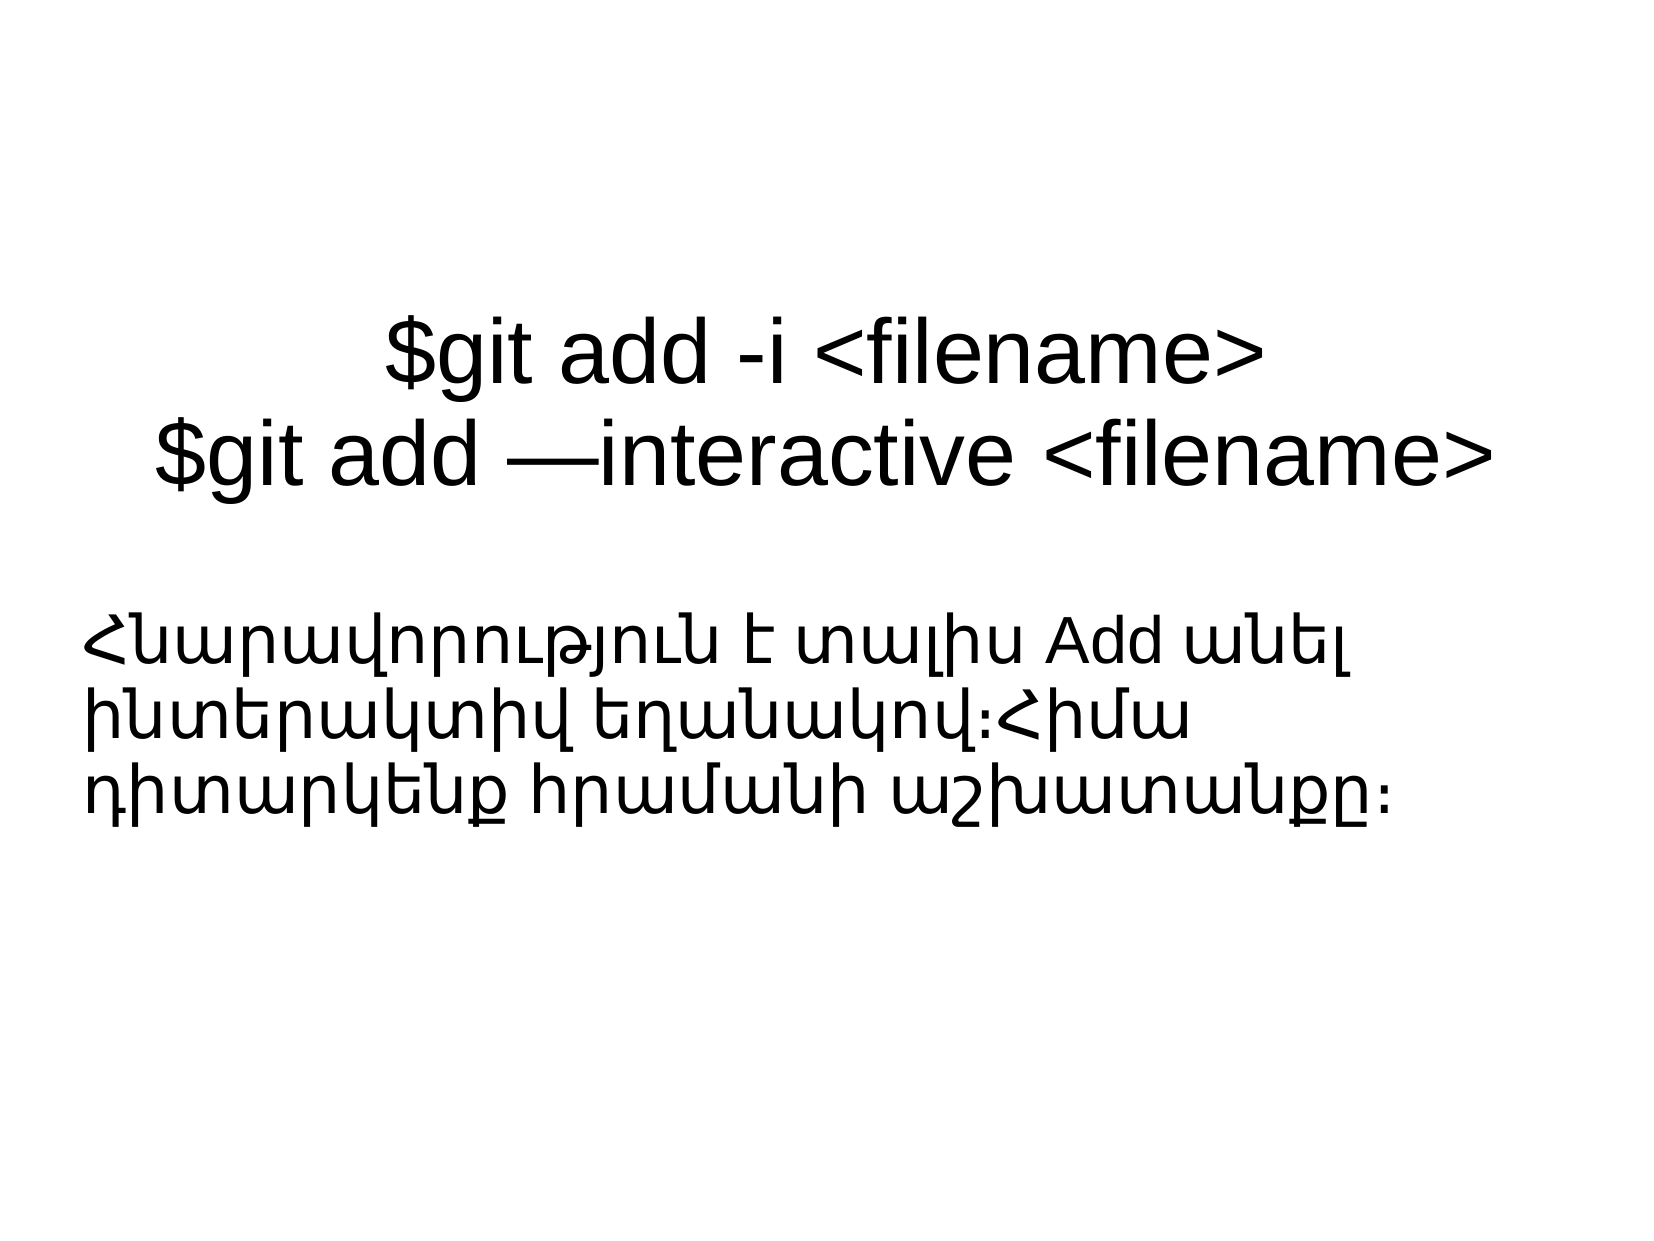

# $git add -i <filename> $git add —interactive <filename>
Հնարավորություն է տալիս Add անել ինտերակտիվ եղանակով։Հիմա դիտարկենք հրամանի աշխատանքը։